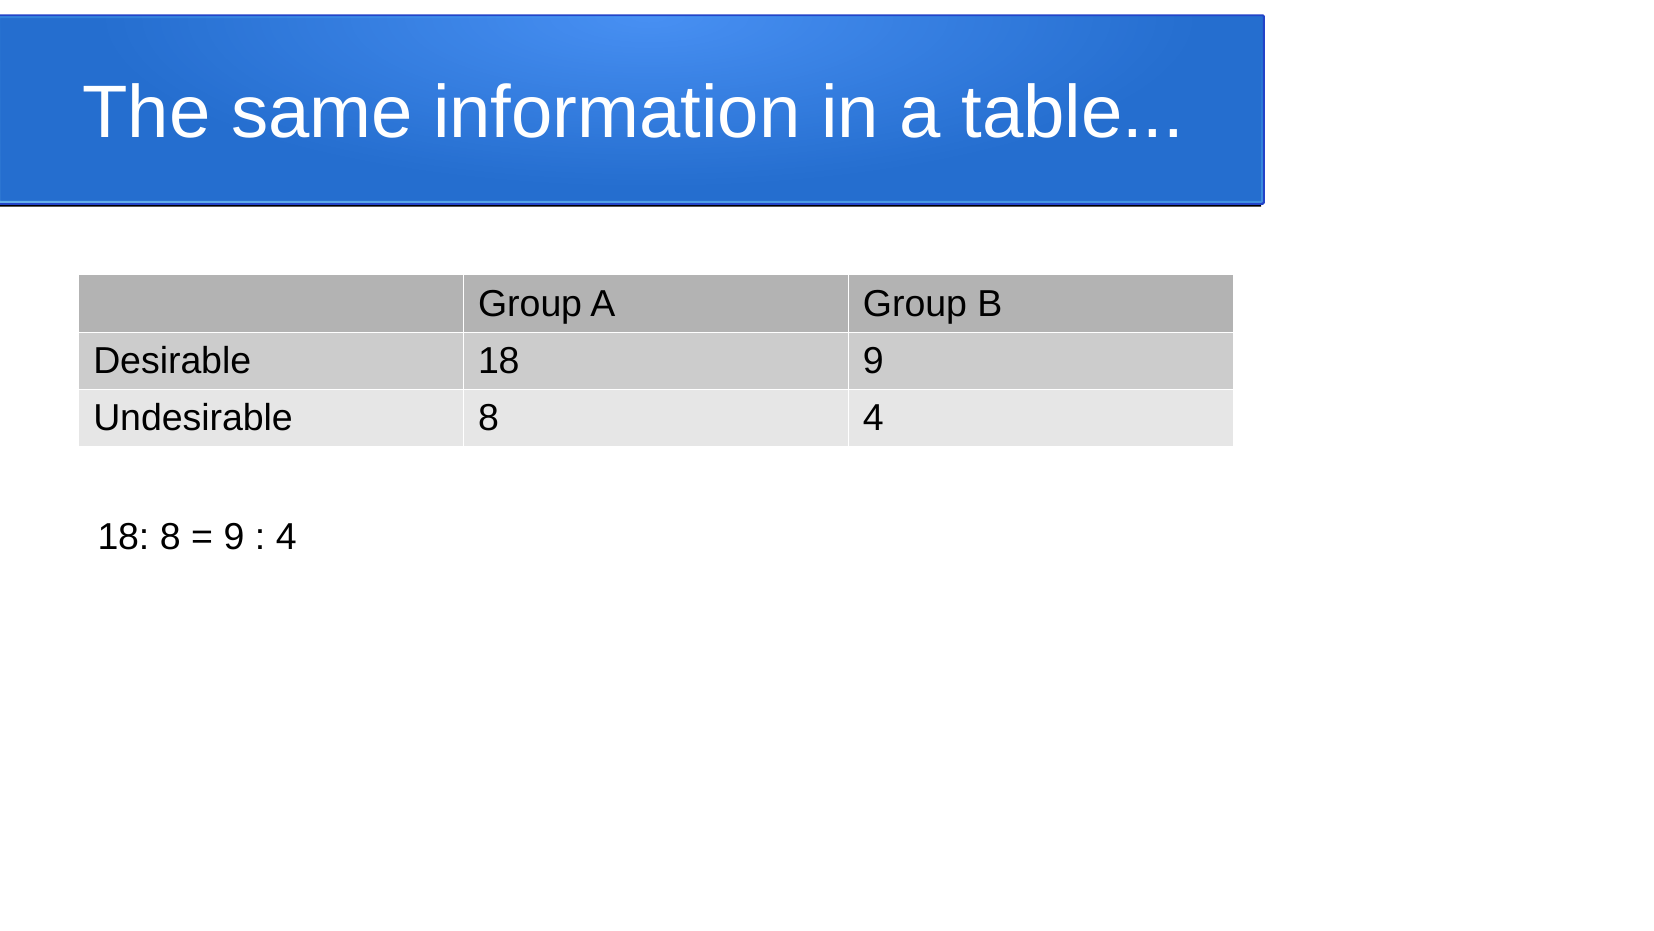

# The same information in a table...
| | Group A | Group B |
| --- | --- | --- |
| Desirable | 18 | 9 |
| Undesirable | 8 | 4 |
18: 8 = 9 : 4